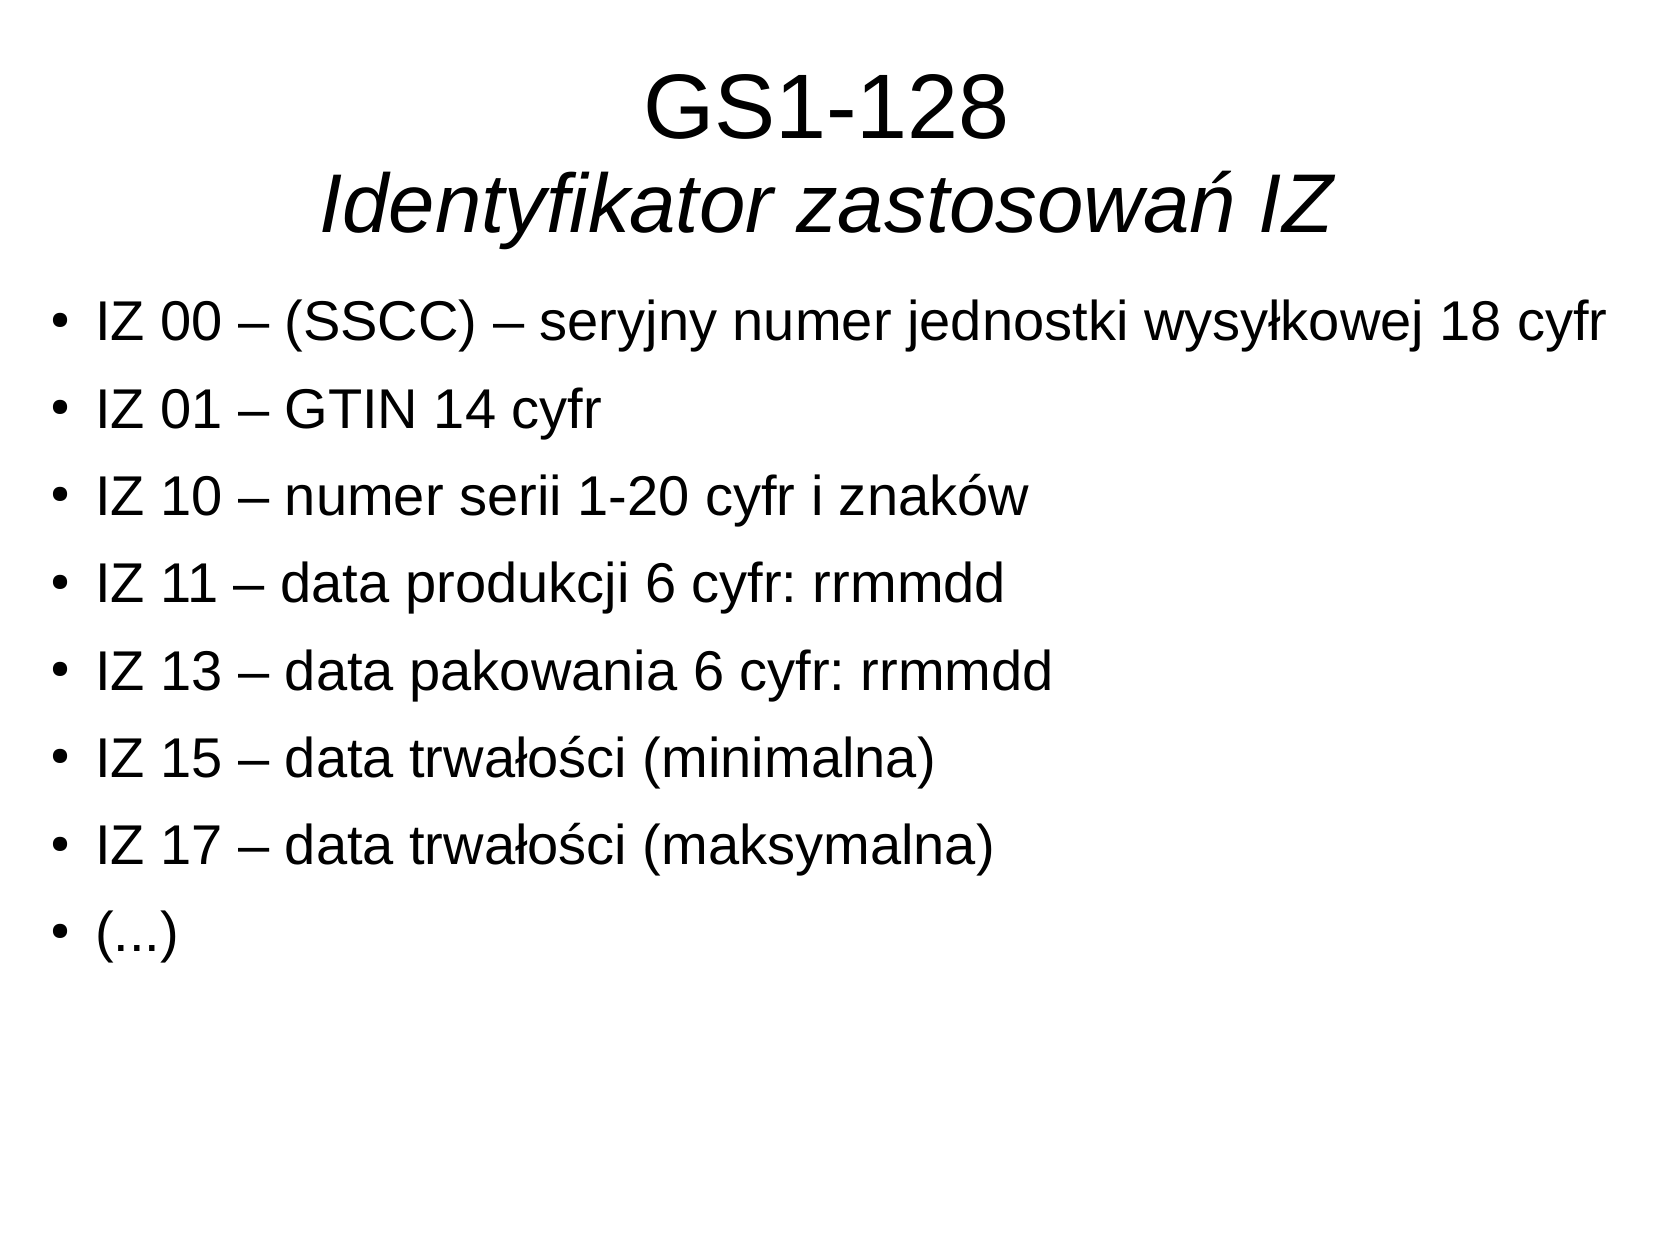

# GS1-128 Identyfikator zastosowań IZ
IZ 00 – (SSCC) – seryjny numer jednostki wysyłkowej 18 cyfr
IZ 01 – GTIN 14 cyfr
IZ 10 – numer serii 1-20 cyfr i znaków
IZ 11 – data produkcji 6 cyfr: rrmmdd
IZ 13 – data pakowania 6 cyfr: rrmmdd
IZ 15 – data trwałości (minimalna)
IZ 17 – data trwałości (maksymalna)
(...)